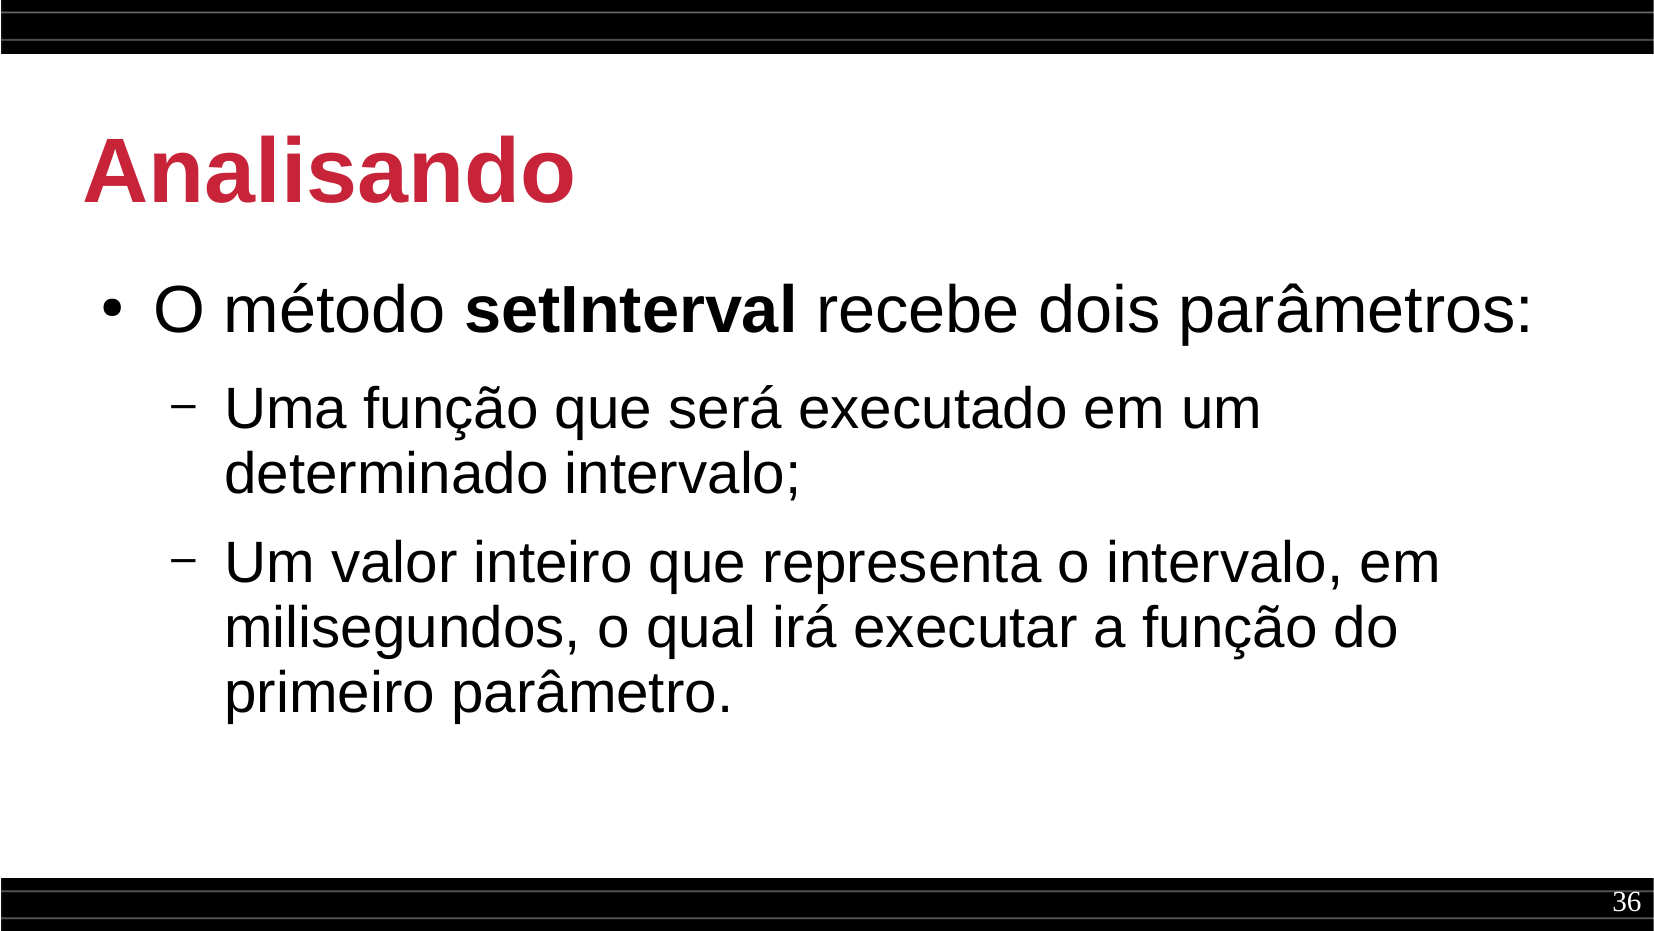

# Analisando
O método setInterval recebe dois parâmetros:
Uma função que será executado em um determinado intervalo;
Um valor inteiro que representa o intervalo, em milisegundos, o qual irá executar a função do primeiro parâmetro.